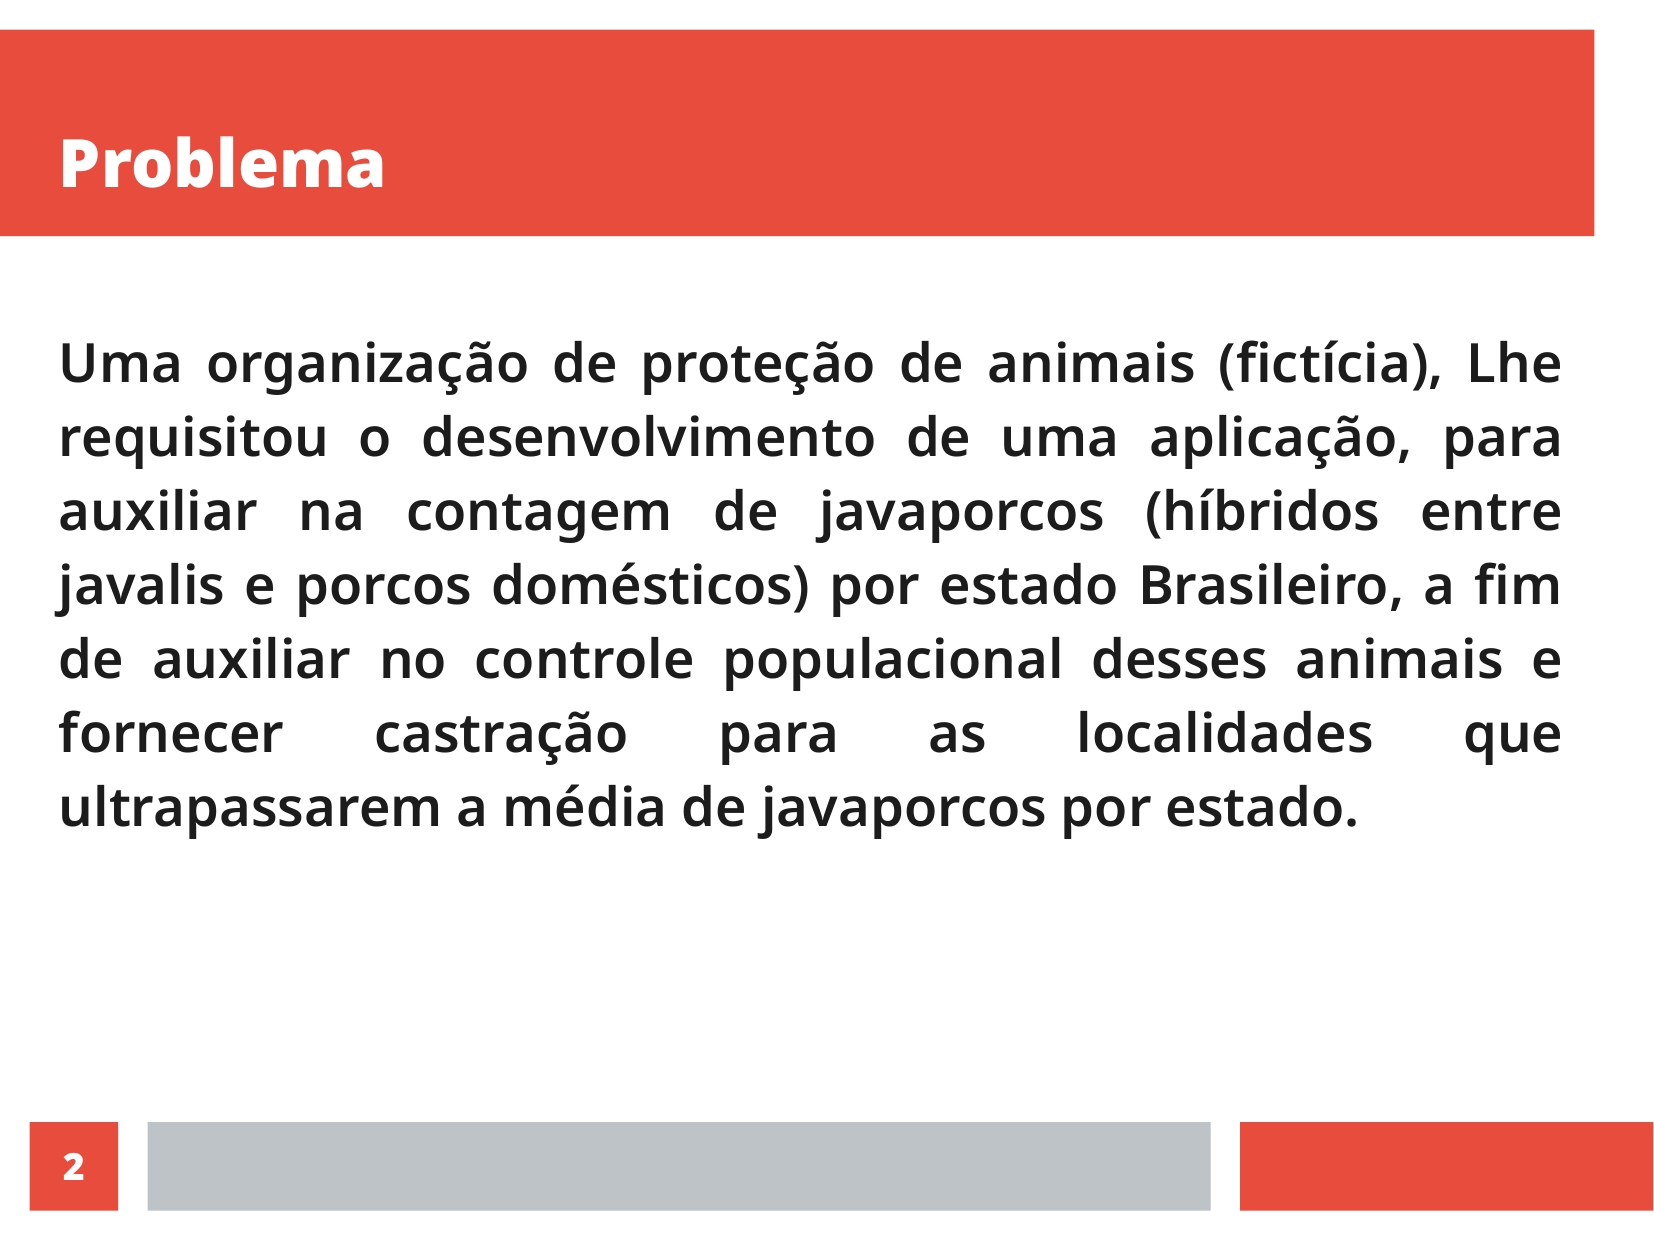

# Problema
Uma organização de proteção de animais (fictícia), Lhe requisitou o desenvolvimento de uma aplicação, para auxiliar na contagem de javaporcos (híbridos entre javalis e porcos domésticos) por estado Brasileiro, a fim de auxiliar no controle populacional desses animais e fornecer castração para as localidades que ultrapassarem a média de javaporcos por estado.
2